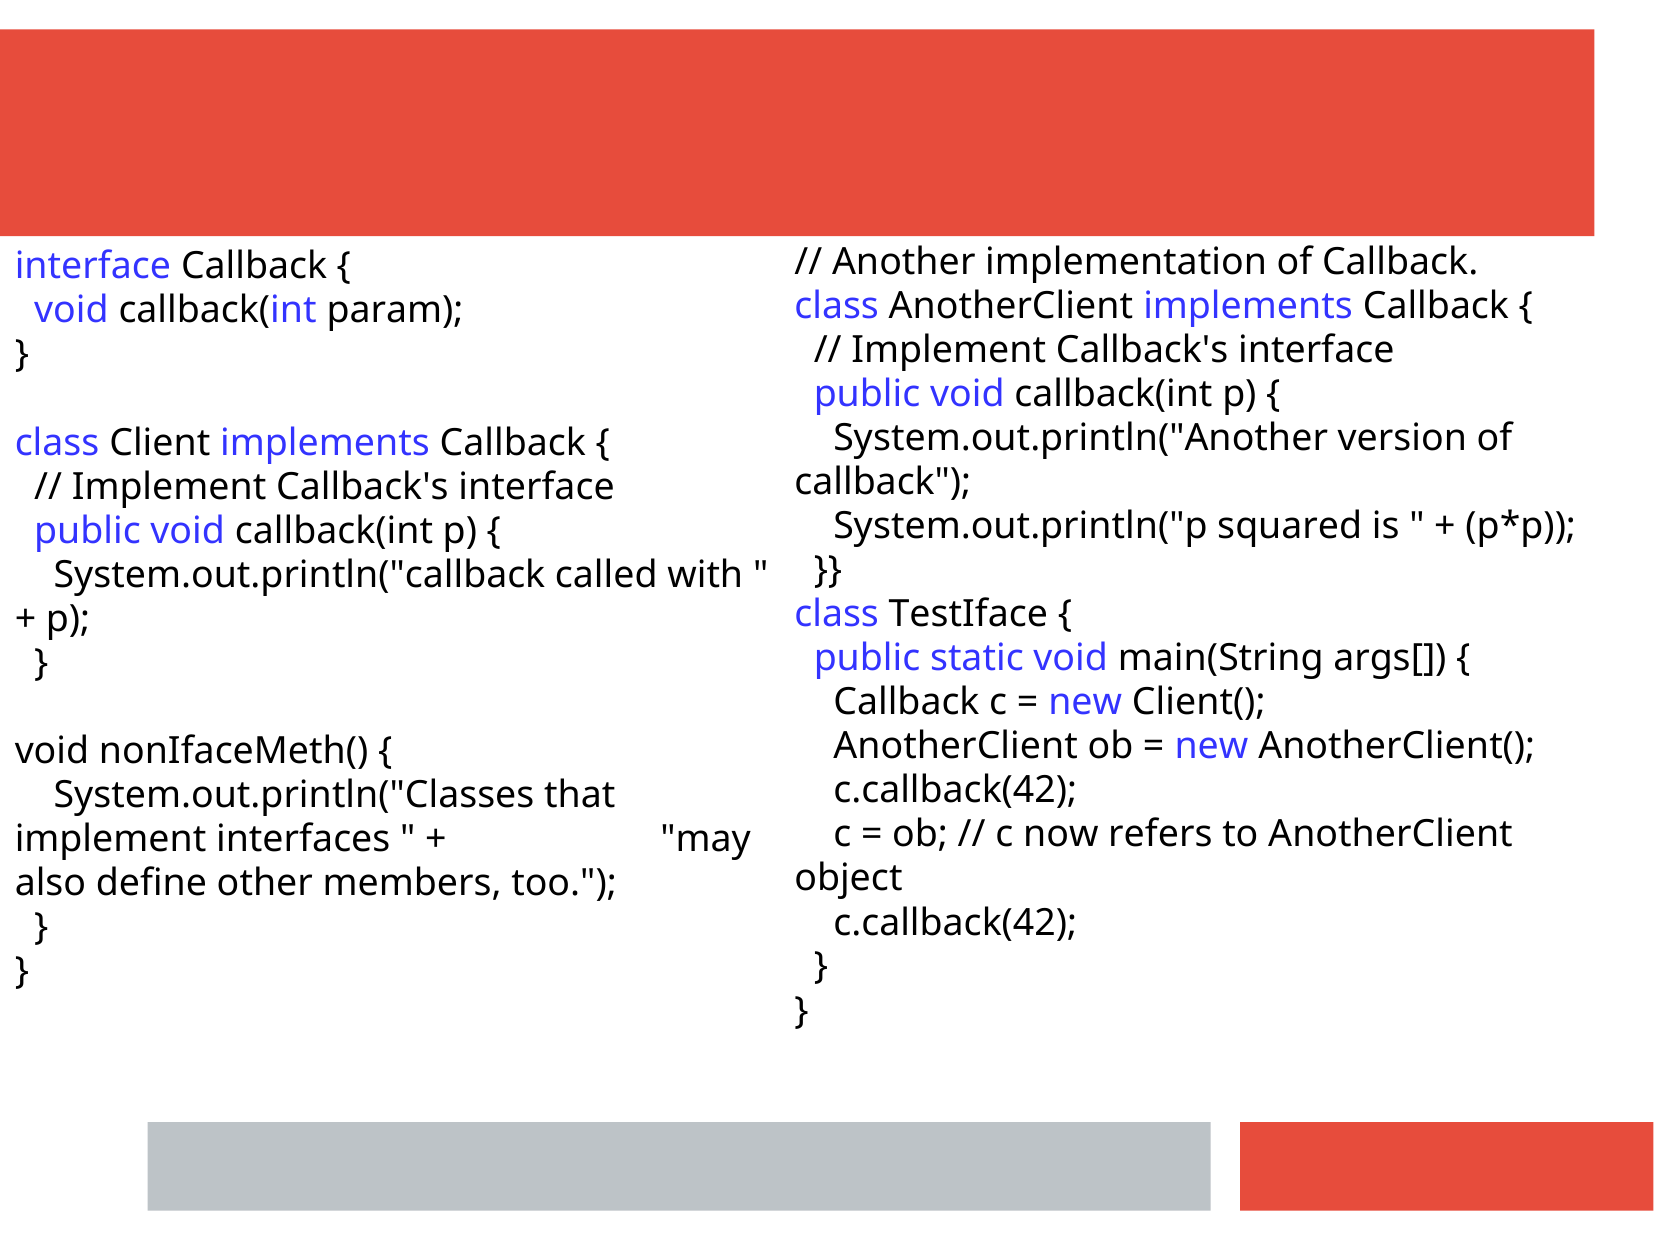

// Another implementation of Callback.
class AnotherClient implements Callback {
 // Implement Callback's interface
 public void callback(int p) {
 System.out.println("Another version of callback");
 System.out.println("p squared is " + (p*p));
 }}
class TestIface {
 public static void main(String args[]) {
 Callback c = new Client();
 AnotherClient ob = new AnotherClient();
 c.callback(42);
 c = ob; // c now refers to AnotherClient object
 c.callback(42);
 }
}
interface Callback {
 void callback(int param);
}
class Client implements Callback {
 // Implement Callback's interface
 public void callback(int p) {
 System.out.println("callback called with " + p);
 }
void nonIfaceMeth() {
 System.out.println("Classes that implement interfaces " + "may also define other members, too.");
 }
}